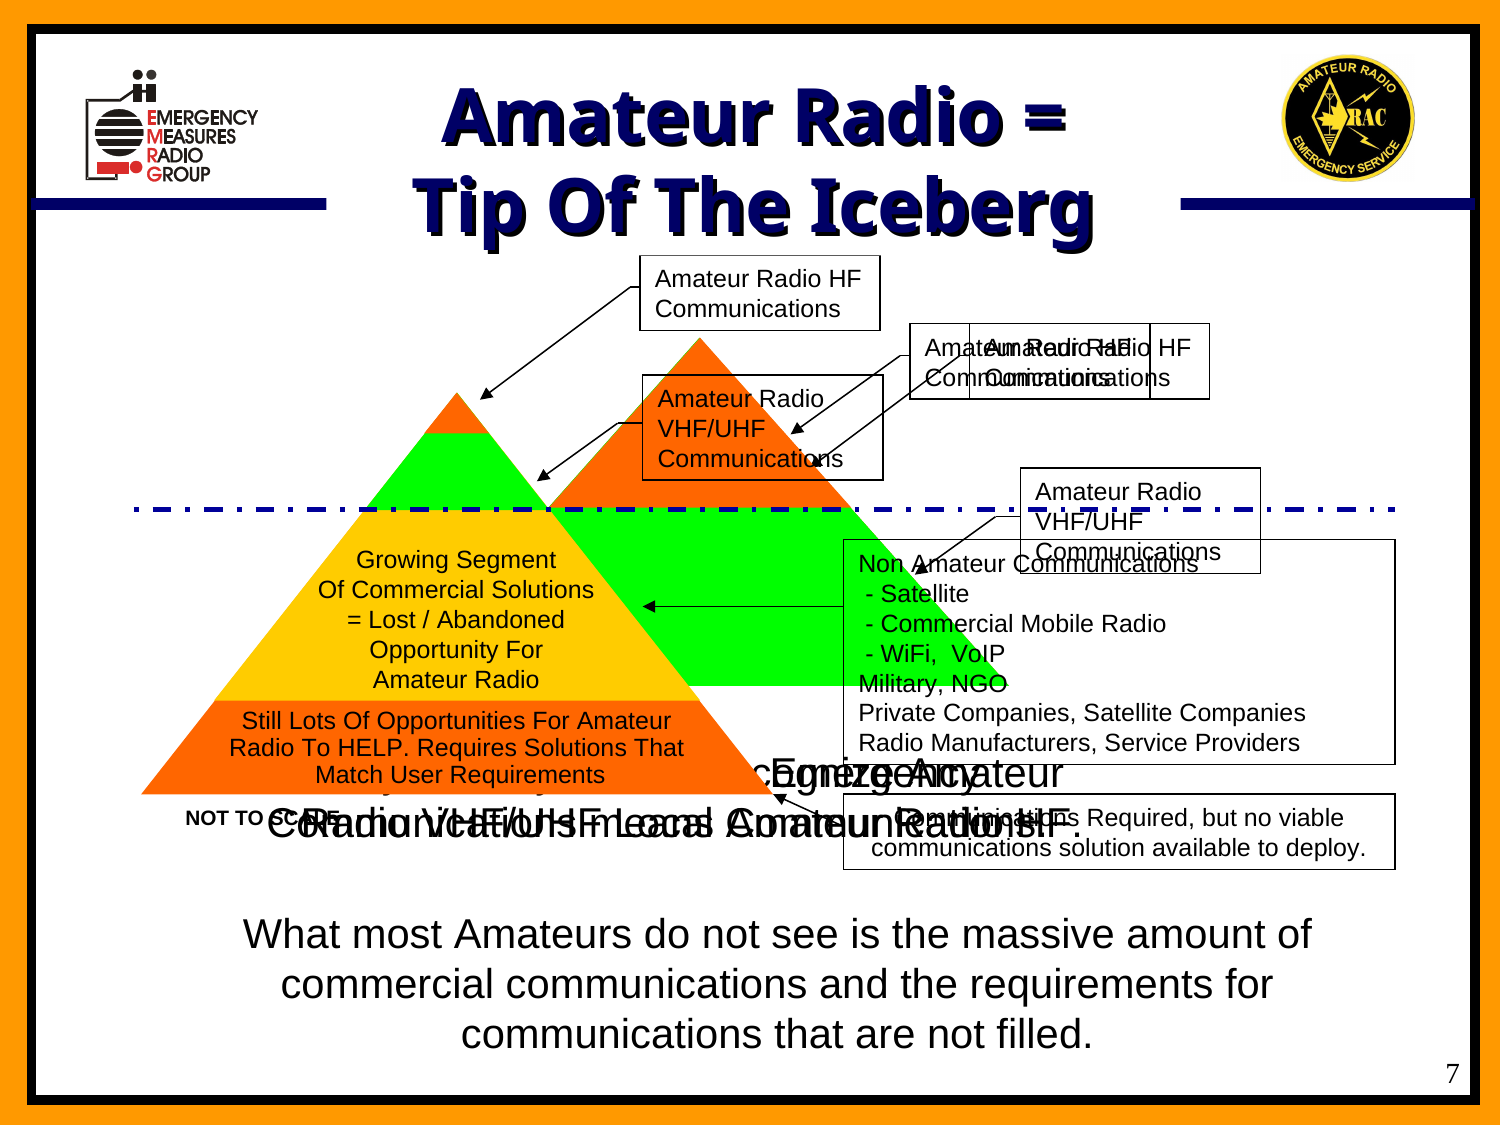

Amateur Radio =
Tip Of The Iceberg
Amateur Radio HF Communications
Amateur Radio VHF/UHF Communications
Growing Segment
Of Commercial Solutions
= Lost / Abandoned Opportunity For
Amateur Radio
Non Amateur Communications
 - Satellite
 - Commercial Mobile Radio
 - WiFi, VoIP
Military, NGO
Private Companies, Satellite Companies
Radio Manufacturers, Service Providers
Still Lots Of Opportunities For Amateur Radio To HELP. Requires Solutions That Match User Requirements
Communications Required, but no viable communications solution available to deploy.
NOT TO SCALE
What most Amateurs do not see is the massive amount of commercial communications and the requirements for communications that are not filled.
Amateur Radio HF Communications
For many Amateurs, Emergency Communications means Amateur Radio HF.
Amateur Radio HF Communications
Amateur Radio VHF/UHF Communications
Many Amateurs Also Recognize Amateur Radio VHF/UHF Local Communications.
7
NOT TO SCALE